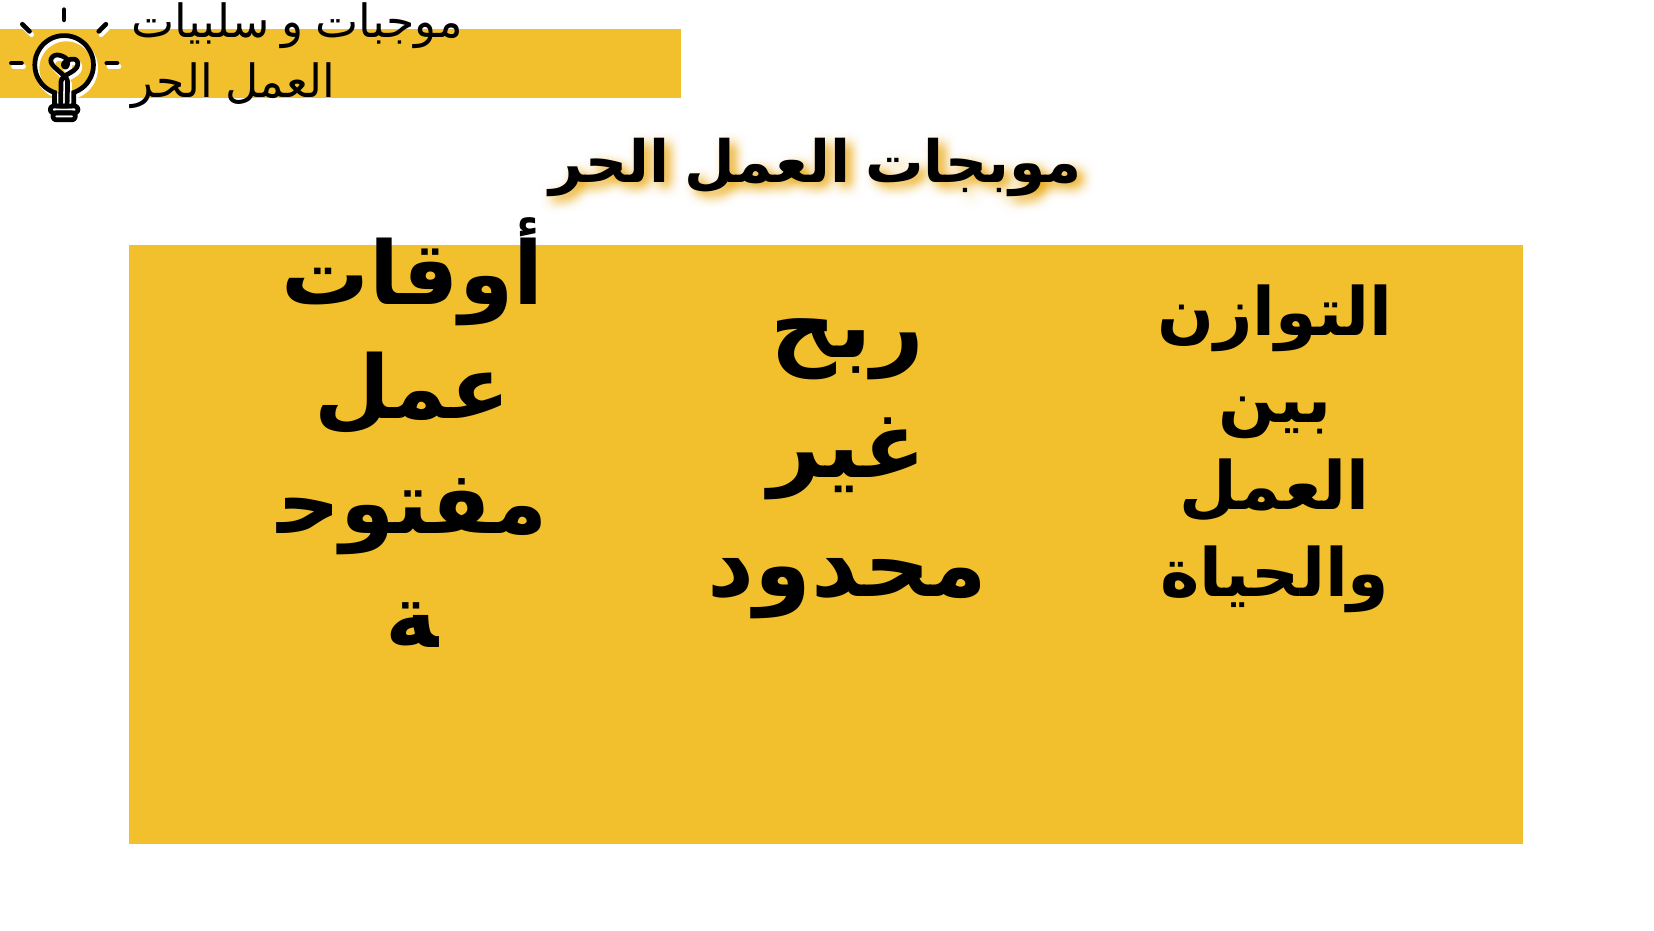

# موجبات و سلبيات العمل الحر
موبجات العمل الحر
أوقات عمل مفتوحة
ربح غير محدود
التوازن بين العمل والحياة